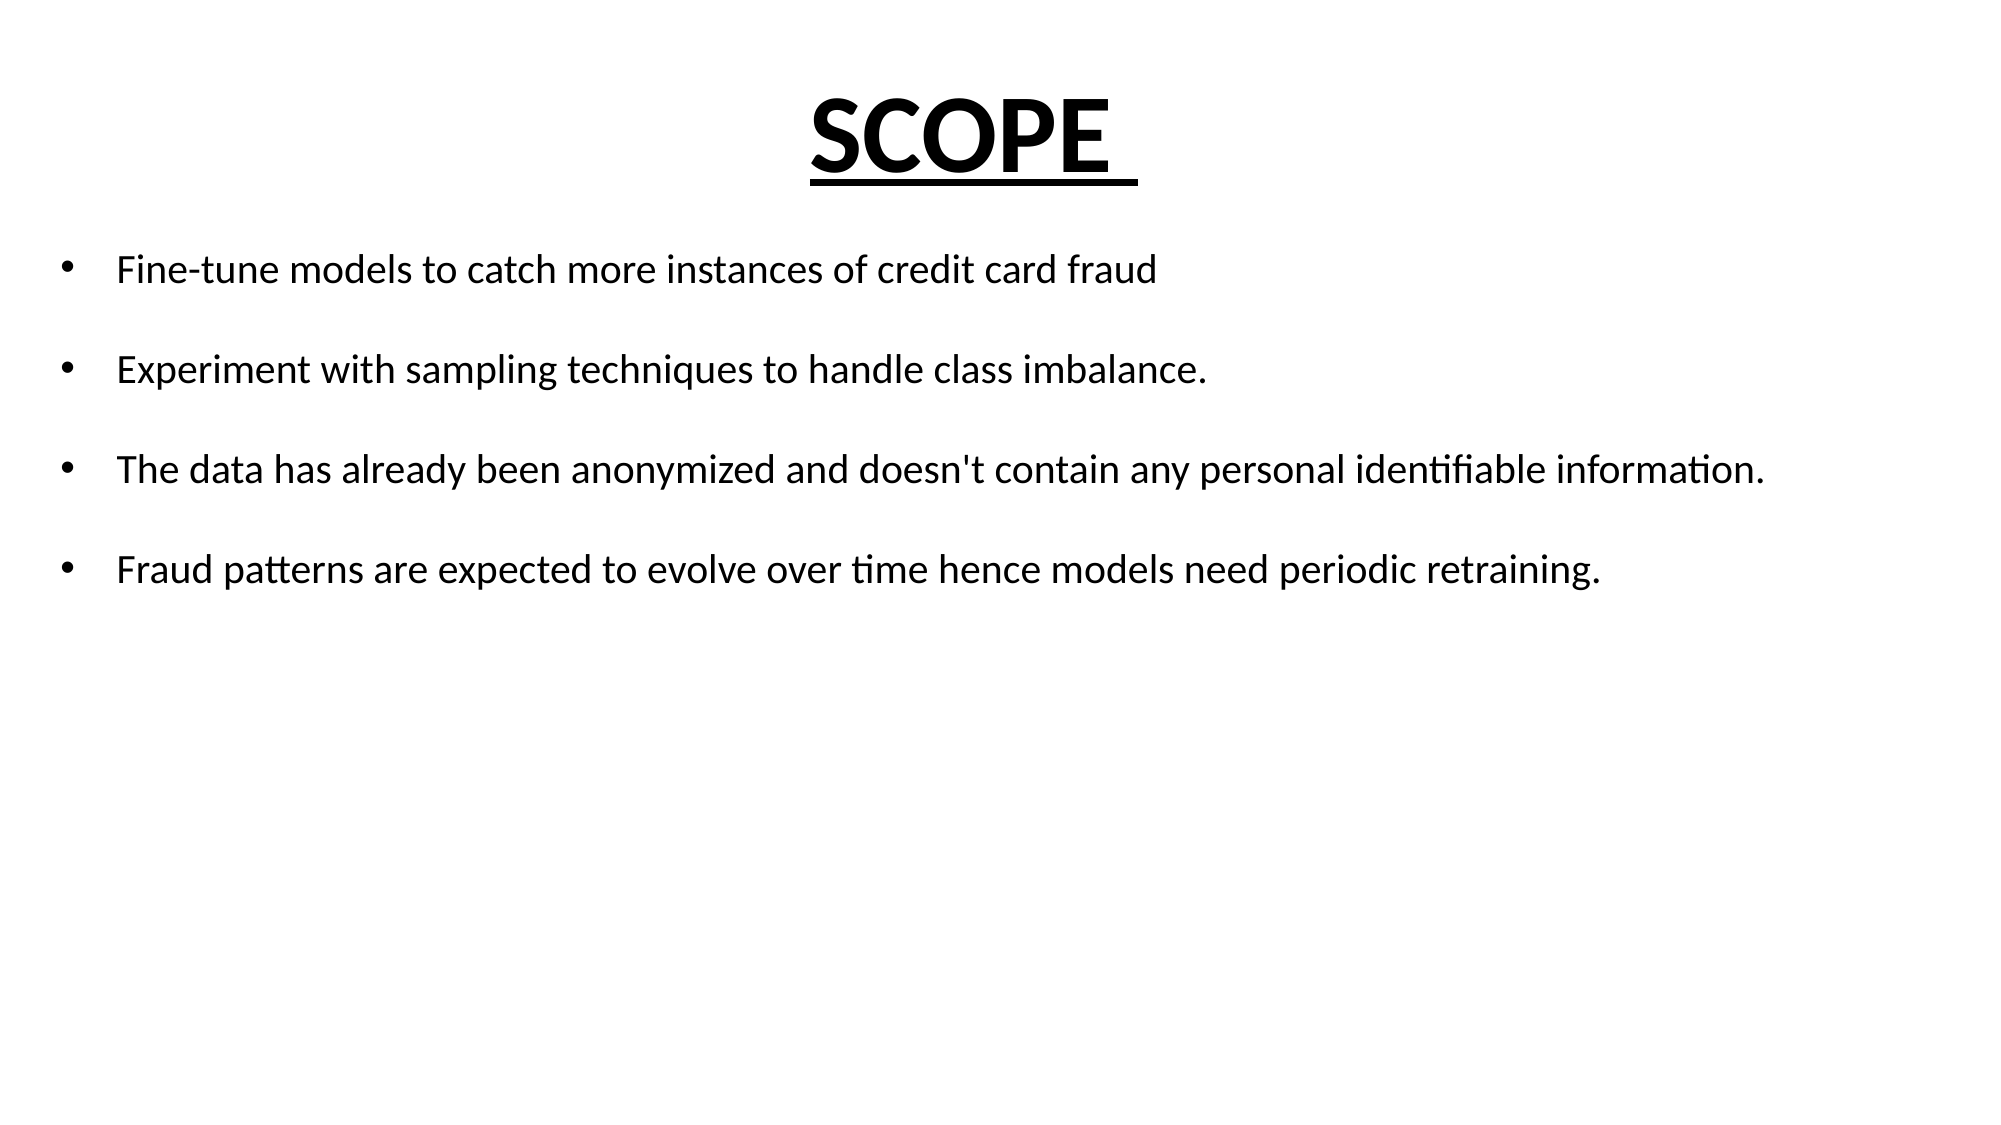

SCOPE
Fine-tune models to catch more instances of credit card fraud
Experiment with sampling techniques to handle class imbalance.
The data has already been anonymized and doesn't contain any personal identifiable information.
Fraud patterns are expected to evolve over time hence models need periodic retraining.